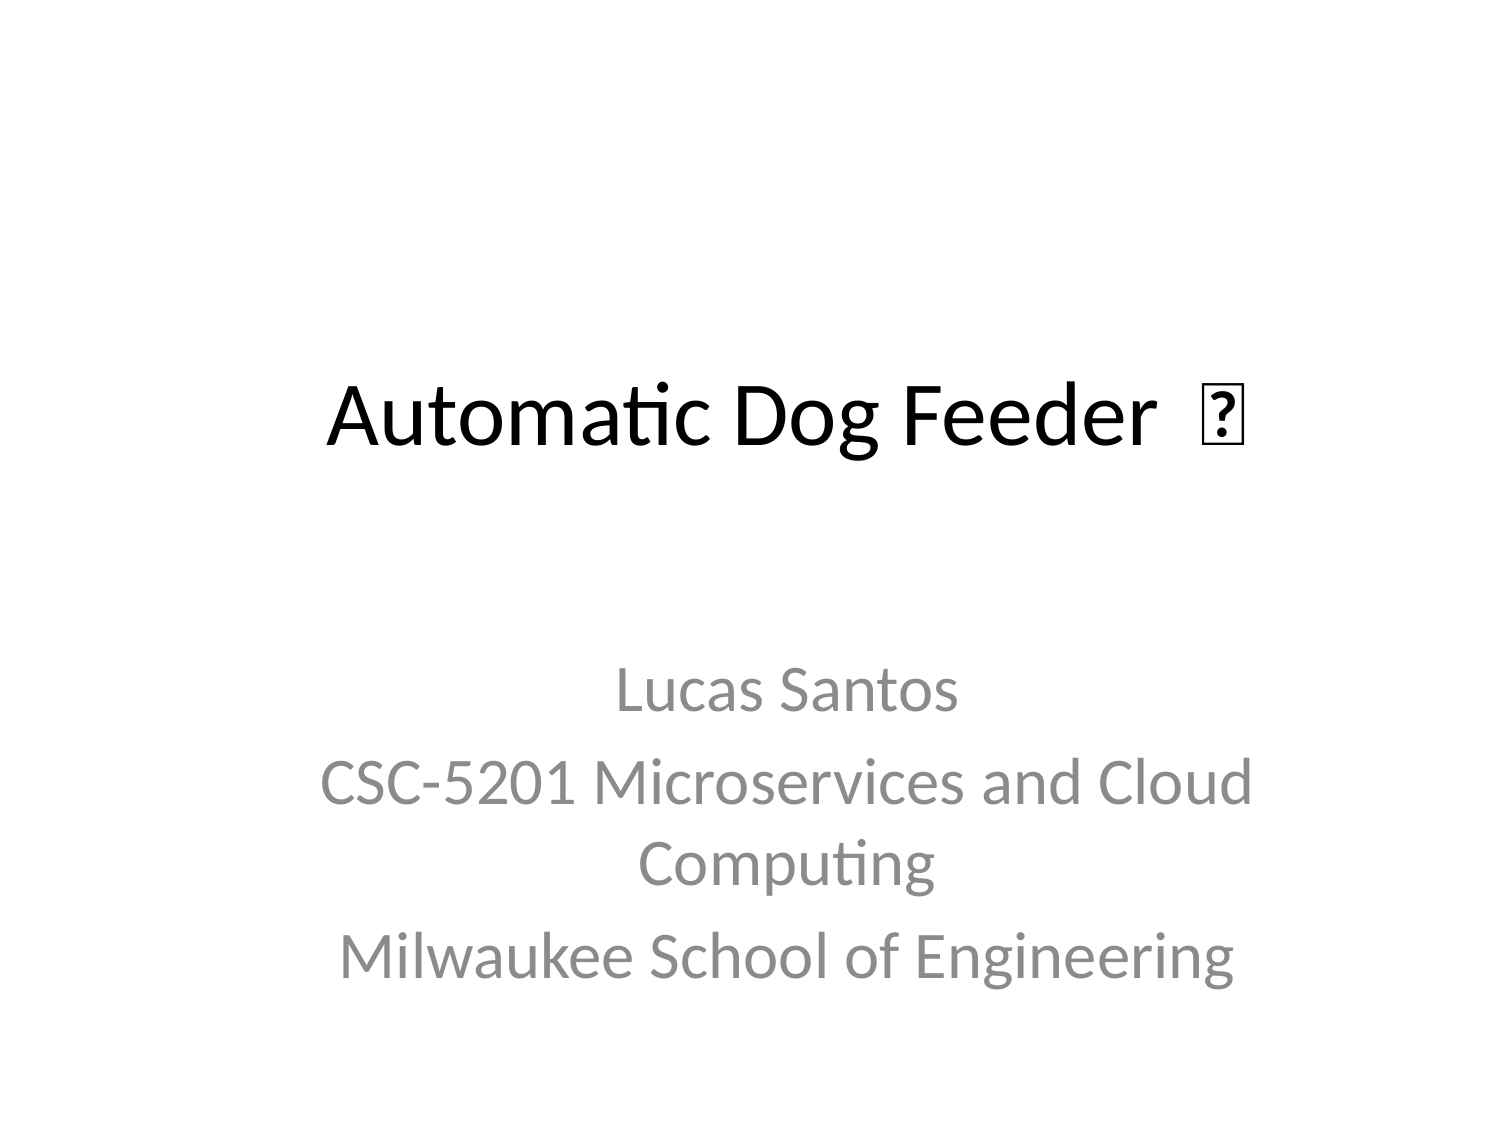

# Automatic Dog Feeder 🐾
Lucas Santos
CSC-5201 Microservices and Cloud Computing
Milwaukee School of Engineering